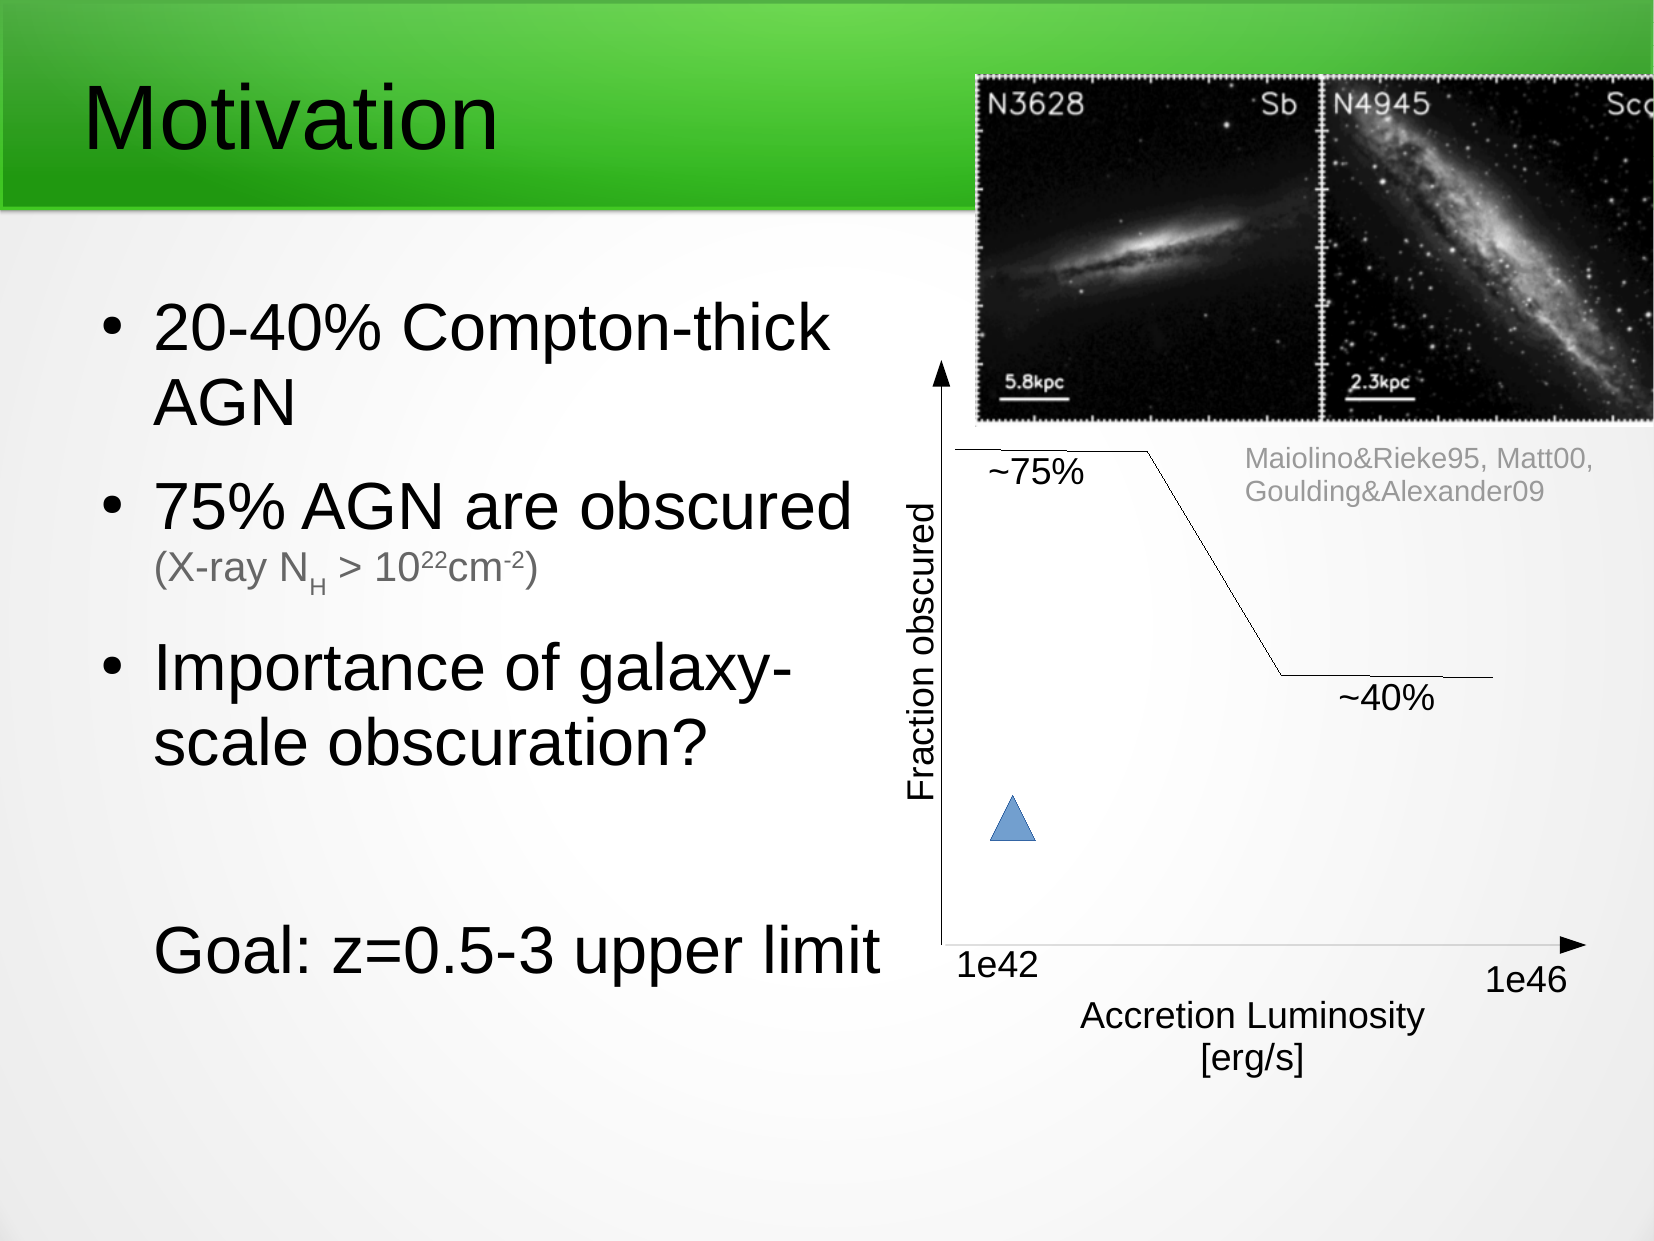

# Motivation
20-40% Compton-thick AGN
75% AGN are obscured (X-ray NH > 1022cm-2)
Importance of galaxy-scale obscuration?
Goal: z=0.5-3 upper limit
Fraction obscured
1e42
Accretion Luminosity [erg/s]
Maiolino&Rieke95, Matt00, Goulding&Alexander09
1e46